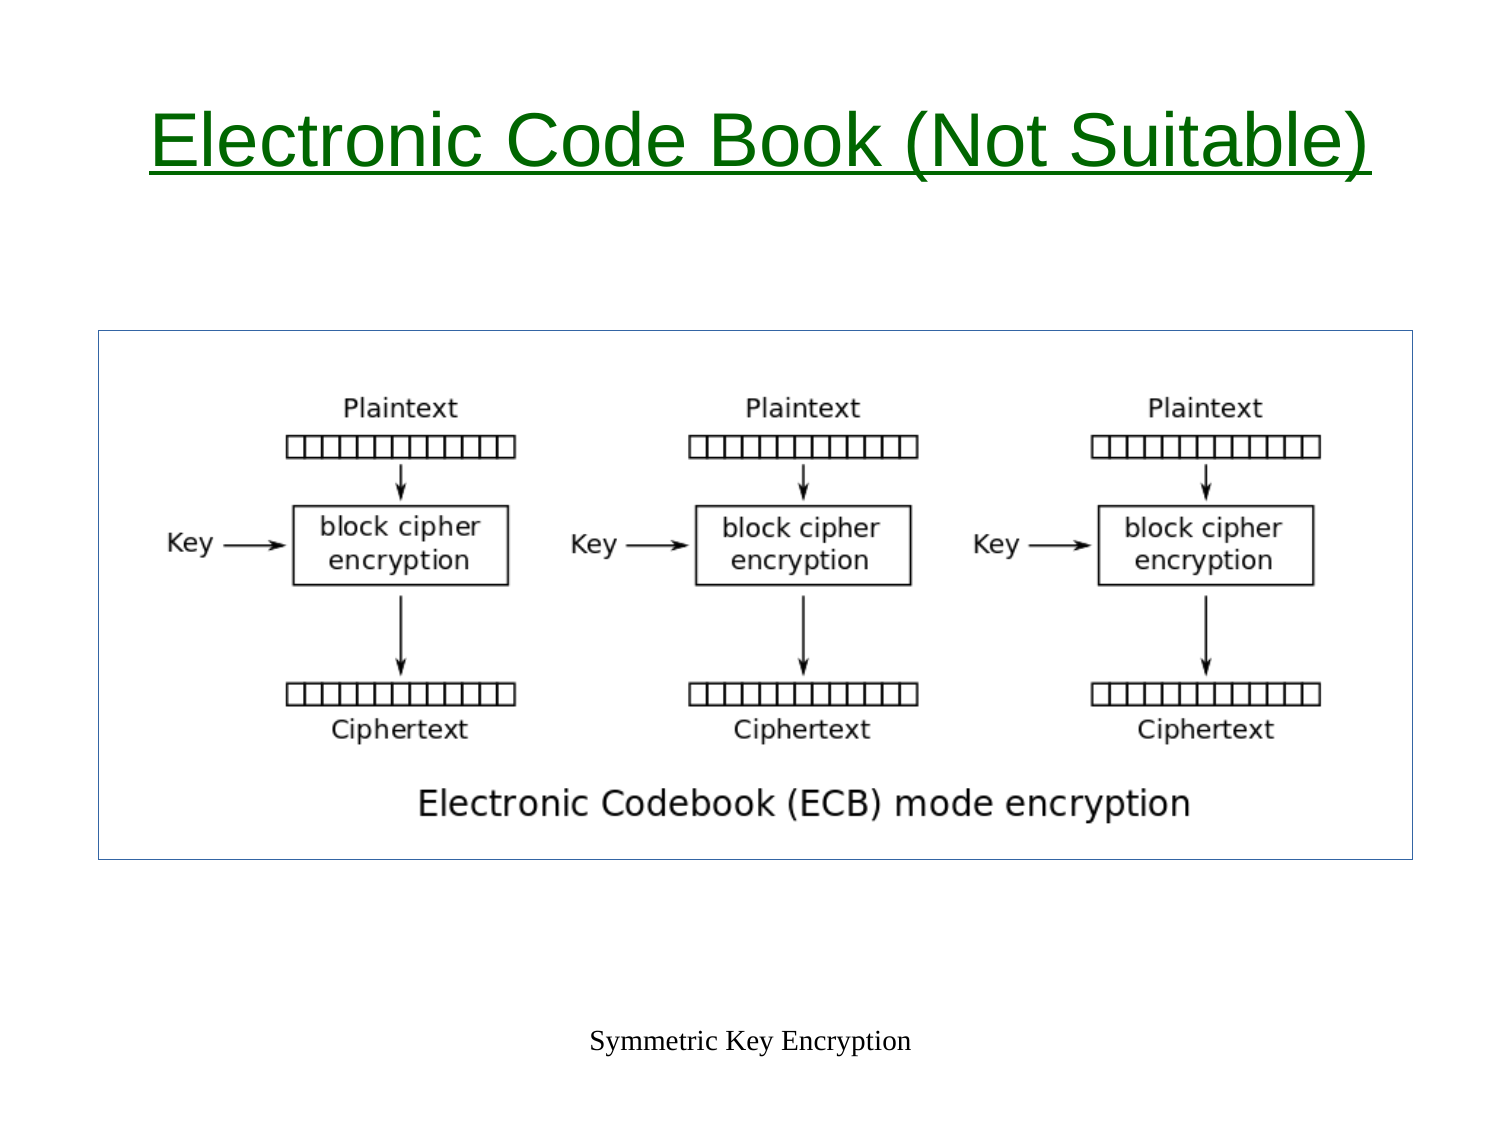

# Electronic Code Book (Not Suitable)
Symmetric Key Encryption